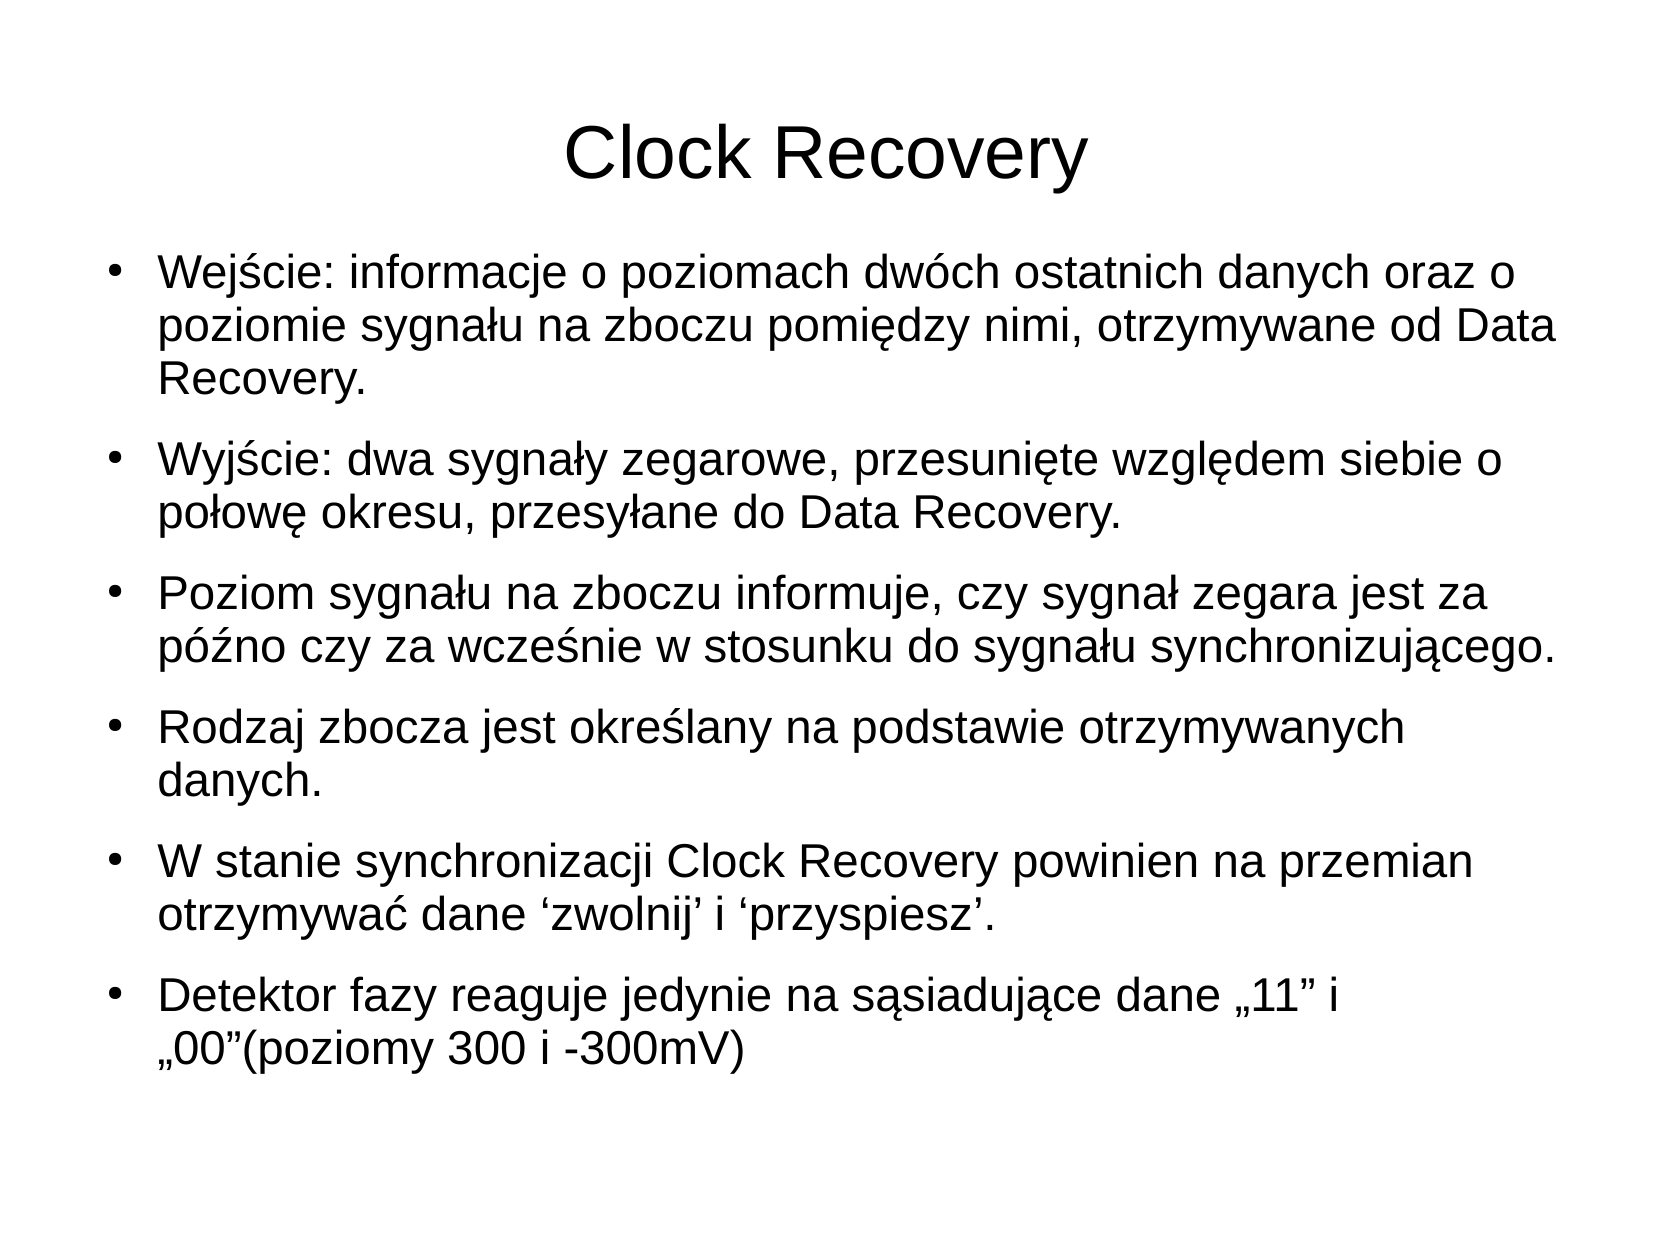

# Clock Recovery
Wejście: informacje o poziomach dwóch ostatnich danych oraz o poziomie sygnału na zboczu pomiędzy nimi, otrzymywane od Data Recovery.
Wyjście: dwa sygnały zegarowe, przesunięte względem siebie o połowę okresu, przesyłane do Data Recovery.
Poziom sygnału na zboczu informuje, czy sygnał zegara jest za późno czy za wcześnie w stosunku do sygnału synchronizującego.
Rodzaj zbocza jest określany na podstawie otrzymywanych danych.
W stanie synchronizacji Clock Recovery powinien na przemian otrzymywać dane ‘zwolnij’ i ‘przyspiesz’.
Detektor fazy reaguje jedynie na sąsiadujące dane „11” i „00”(poziomy 300 i -300mV)